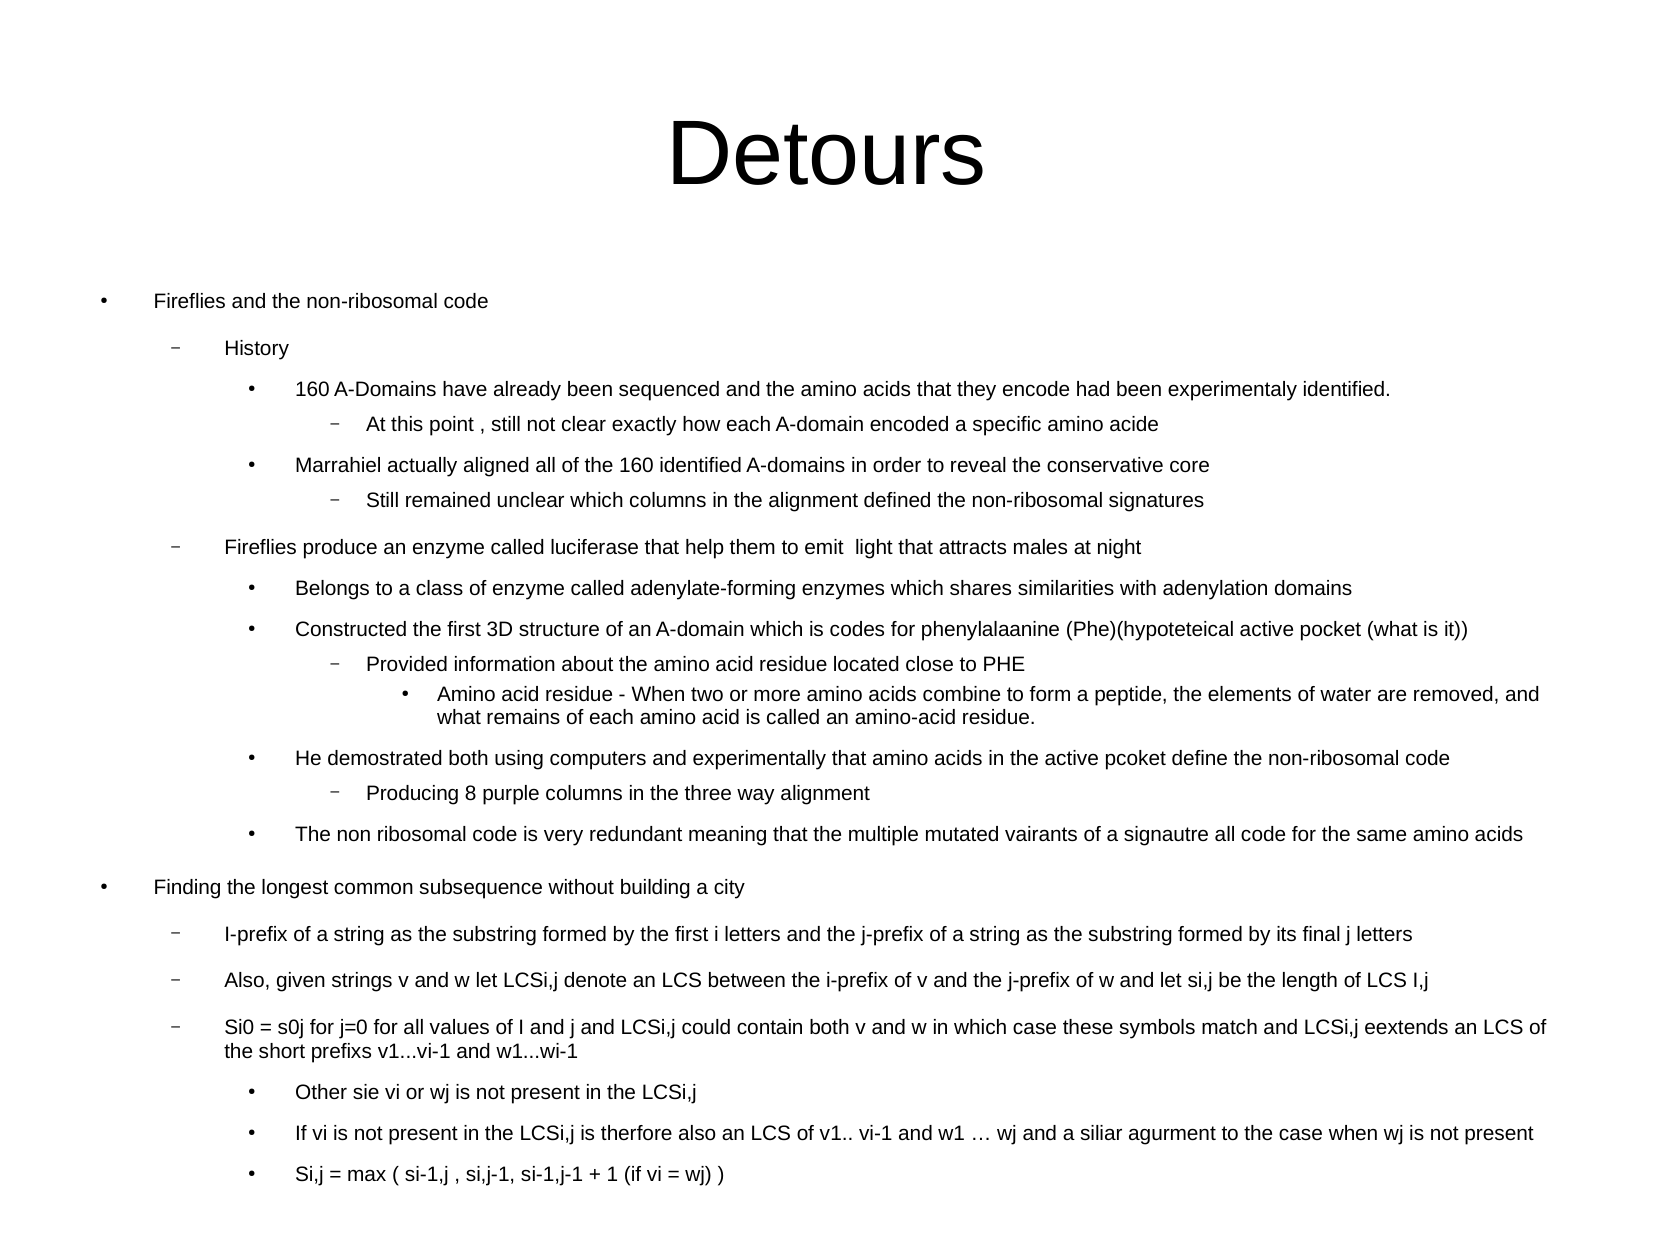

# Detours
Fireflies and the non-ribosomal code
History
160 A-Domains have already been sequenced and the amino acids that they encode had been experimentaly identified.
At this point , still not clear exactly how each A-domain encoded a specific amino acide
Marrahiel actually aligned all of the 160 identified A-domains in order to reveal the conservative core
Still remained unclear which columns in the alignment defined the non-ribosomal signatures
Fireflies produce an enzyme called luciferase that help them to emit light that attracts males at night
Belongs to a class of enzyme called adenylate-forming enzymes which shares similarities with adenylation domains
Constructed the first 3D structure of an A-domain which is codes for phenylalaanine (Phe)(hypoteteical active pocket (what is it))
Provided information about the amino acid residue located close to PHE
Amino acid residue - When two or more amino acids combine to form a peptide, the elements of water are removed, and what remains of each amino acid is called an amino-acid residue.
He demostrated both using computers and experimentally that amino acids in the active pcoket define the non-ribosomal code
Producing 8 purple columns in the three way alignment
The non ribosomal code is very redundant meaning that the multiple mutated vairants of a signautre all code for the same amino acids
Finding the longest common subsequence without building a city
I-prefix of a string as the substring formed by the first i letters and the j-prefix of a string as the substring formed by its final j letters
Also, given strings v and w let LCSi,j denote an LCS between the i-prefix of v and the j-prefix of w and let si,j be the length of LCS I,j
Si0 = s0j for j=0 for all values of I and j and LCSi,j could contain both v and w in which case these symbols match and LCSi,j eextends an LCS of the short prefixs v1...vi-1 and w1...wi-1
Other sie vi or wj is not present in the LCSi,j
If vi is not present in the LCSi,j is therfore also an LCS of v1.. vi-1 and w1 … wj and a siliar agurment to the case when wj is not present
Si,j = max ( si-1,j , si,j-1, si-1,j-1 + 1 (if vi = wj) )